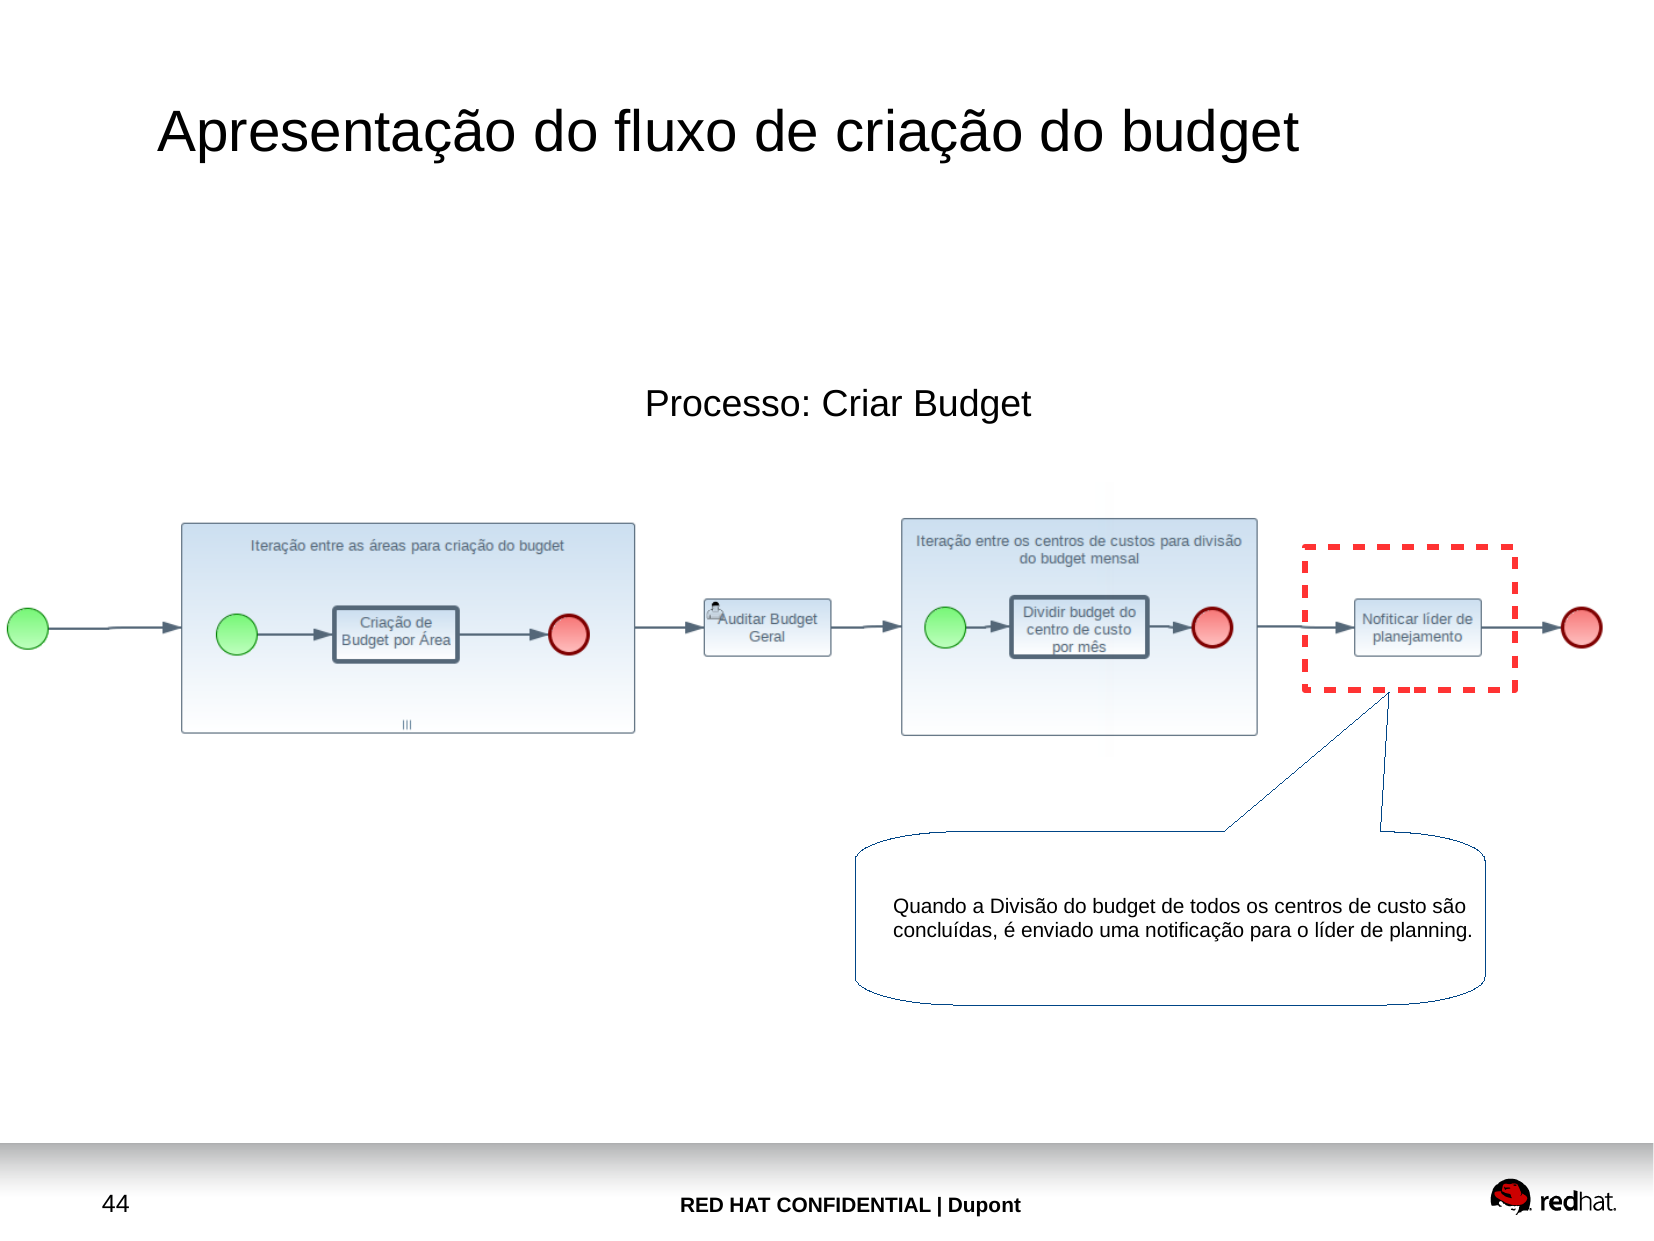

Apresentação do fluxo de criação do budget
Processo: Criar Budget
Quando a Divisão do budget de todos os centros de custo são
concluídas, é enviado uma notificação para o líder de planning.